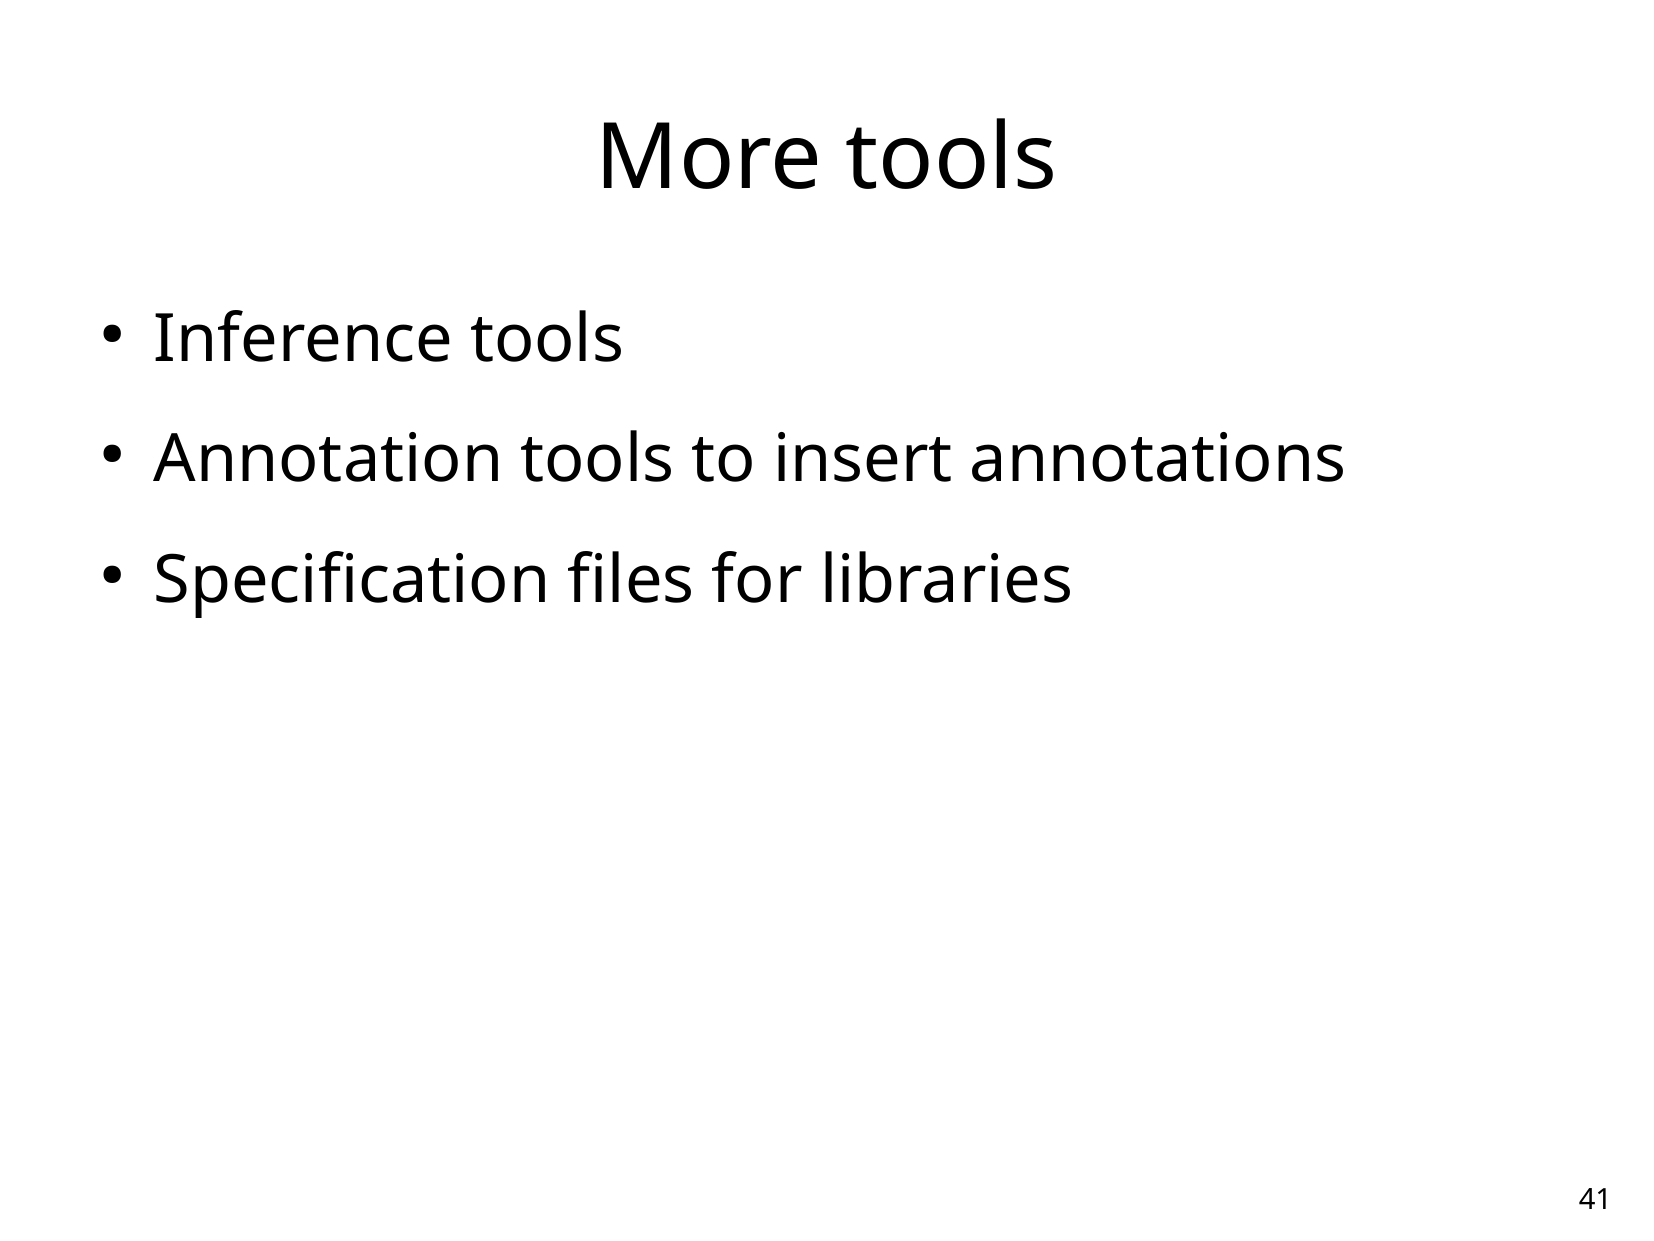

# More tools
Inference tools
Annotation tools to insert annotations
Specification files for libraries
41